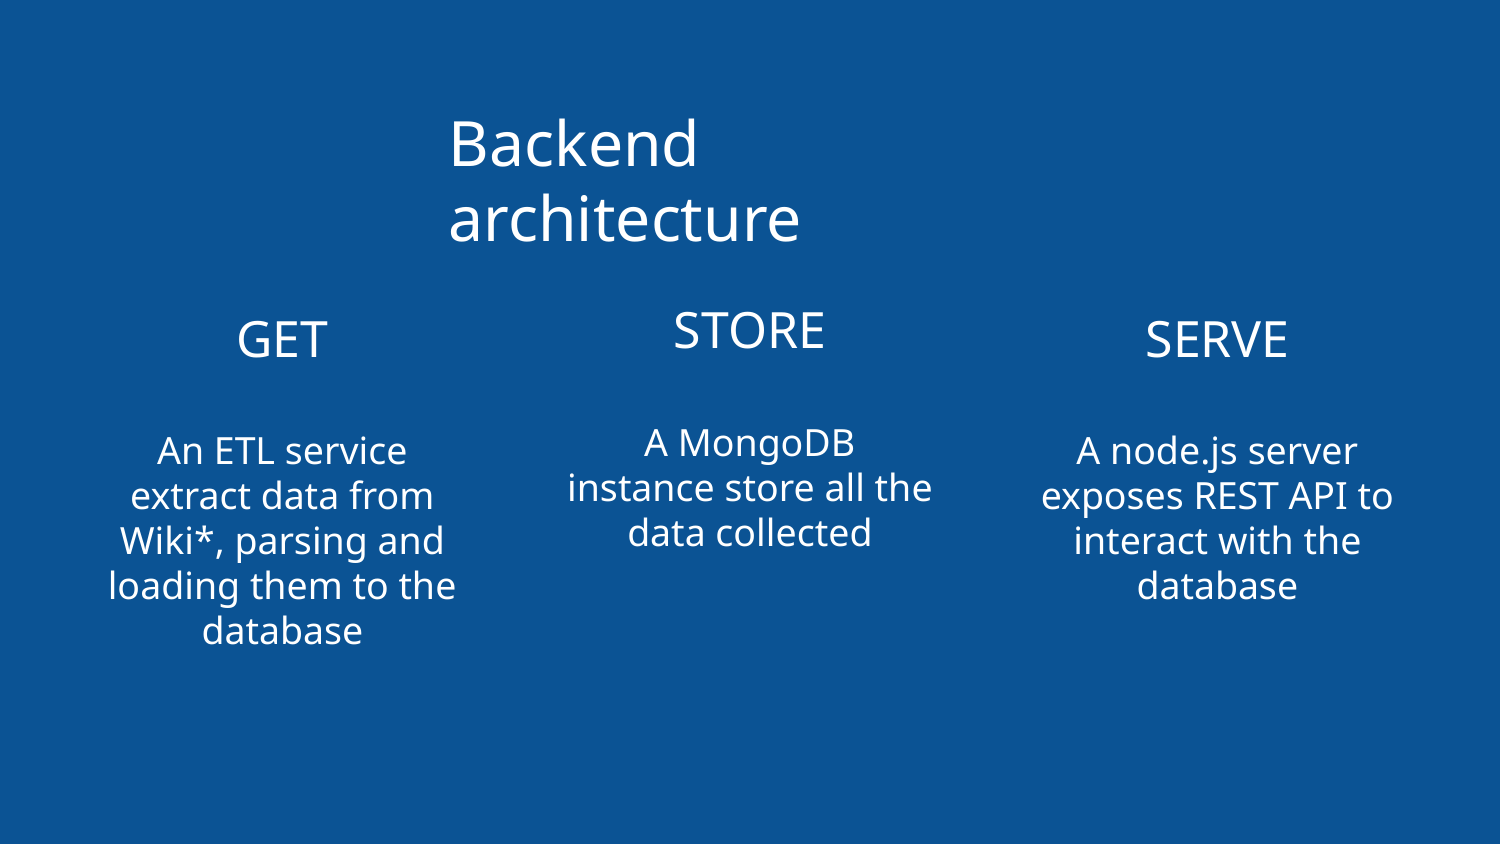

Backend architecture
STORE
A MongoDB instance store all the data collected
GET
An ETL service extract data from Wiki*, parsing and loading them to the database
SERVE
A node.js server exposes REST API to interact with the database